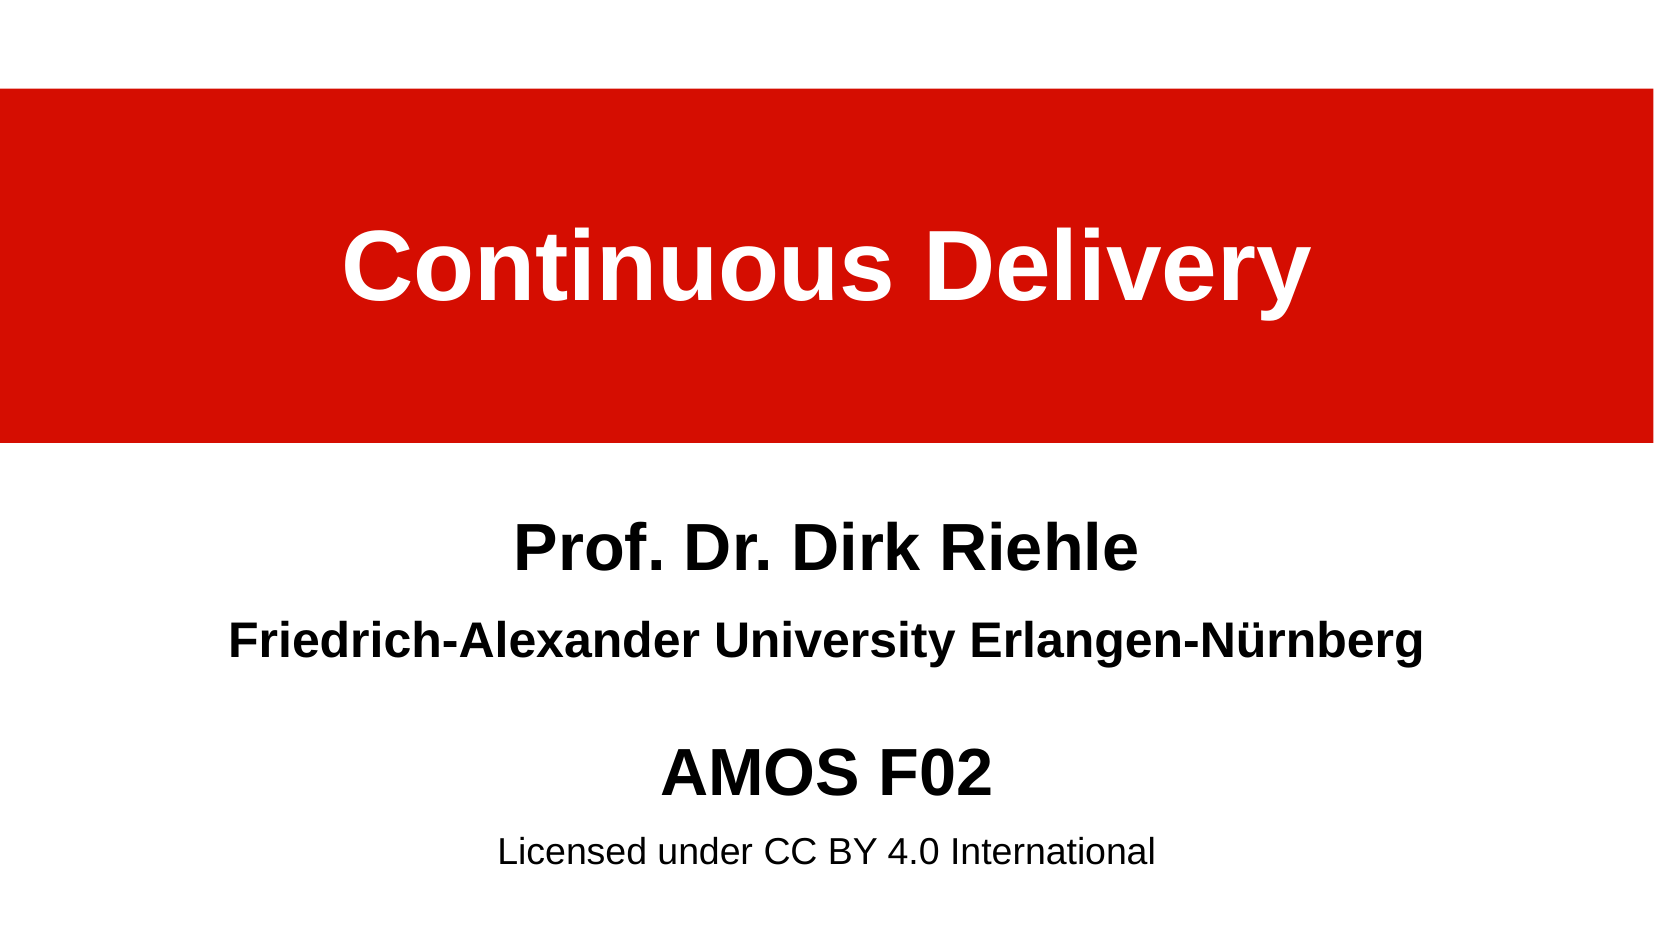

# Continuous Delivery
Prof. Dr. Dirk Riehle
Friedrich-Alexander University Erlangen-Nürnberg
AMOS F02
Licensed under CC BY 4.0 International